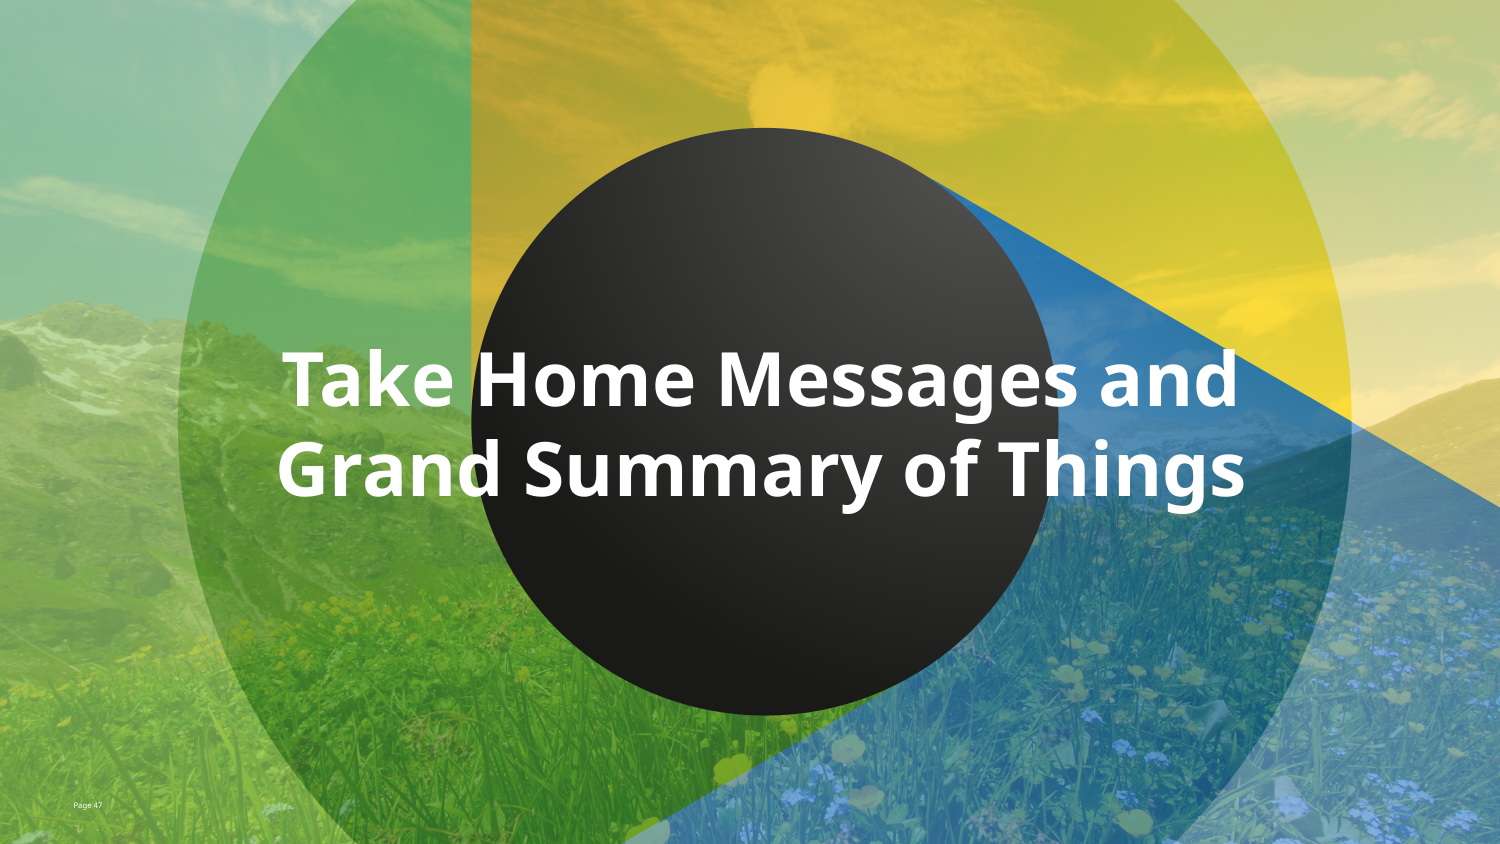

# Take Home Messages and Grand Summary of Things